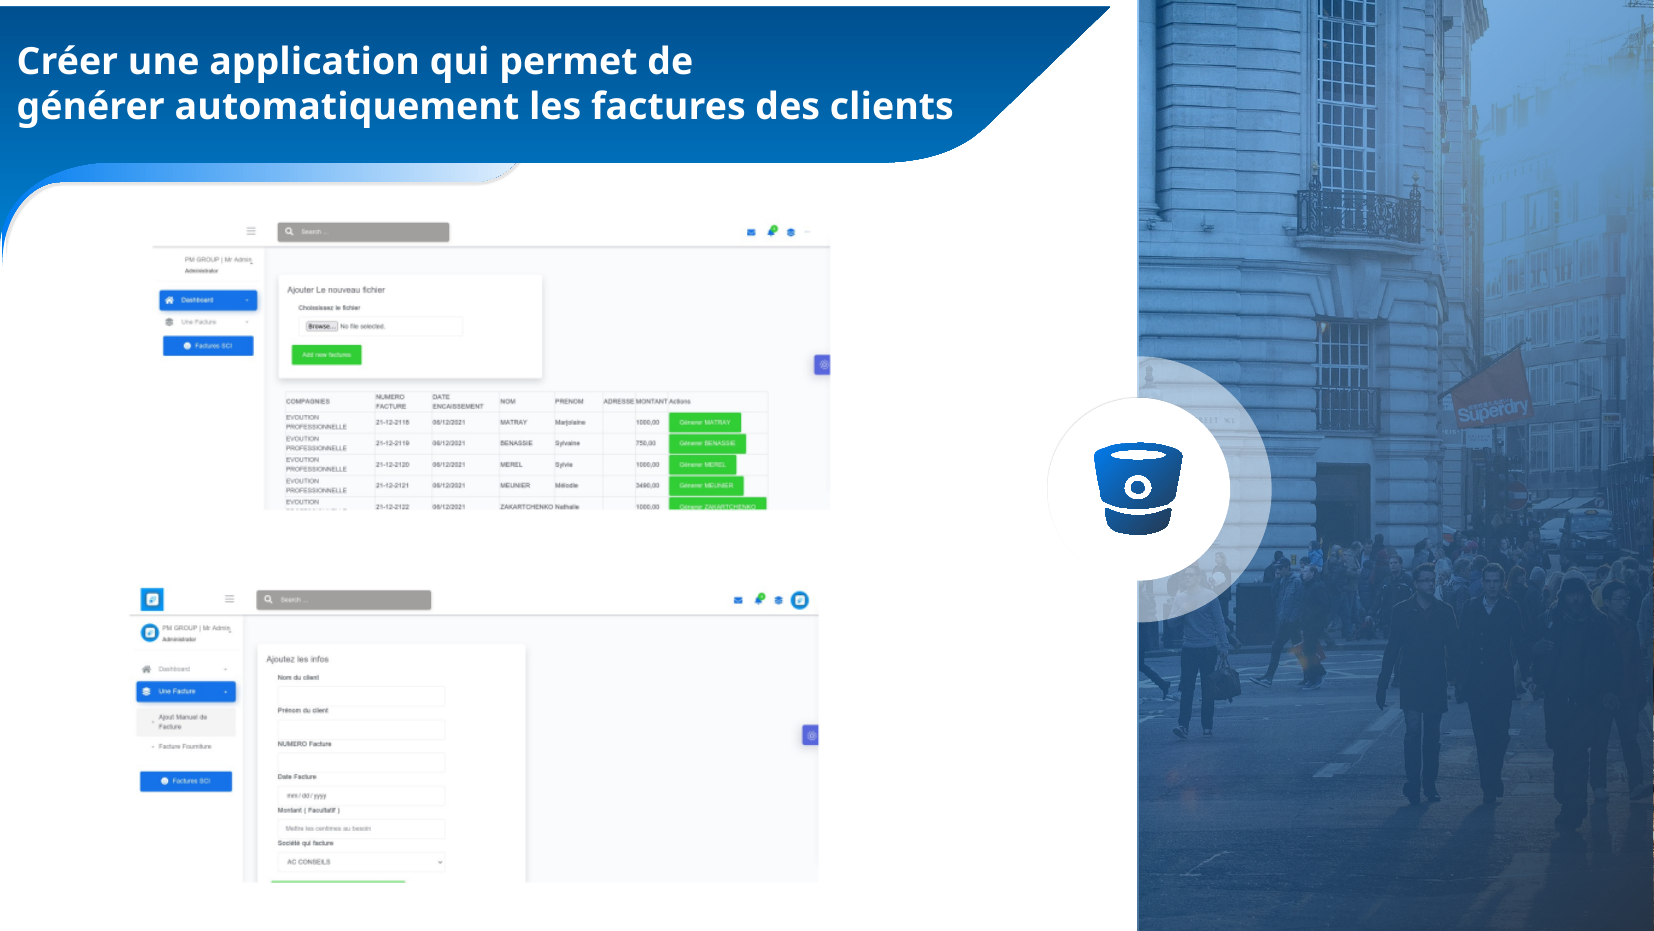

Créer une application qui permet de
générer automatiquement les factures des clients